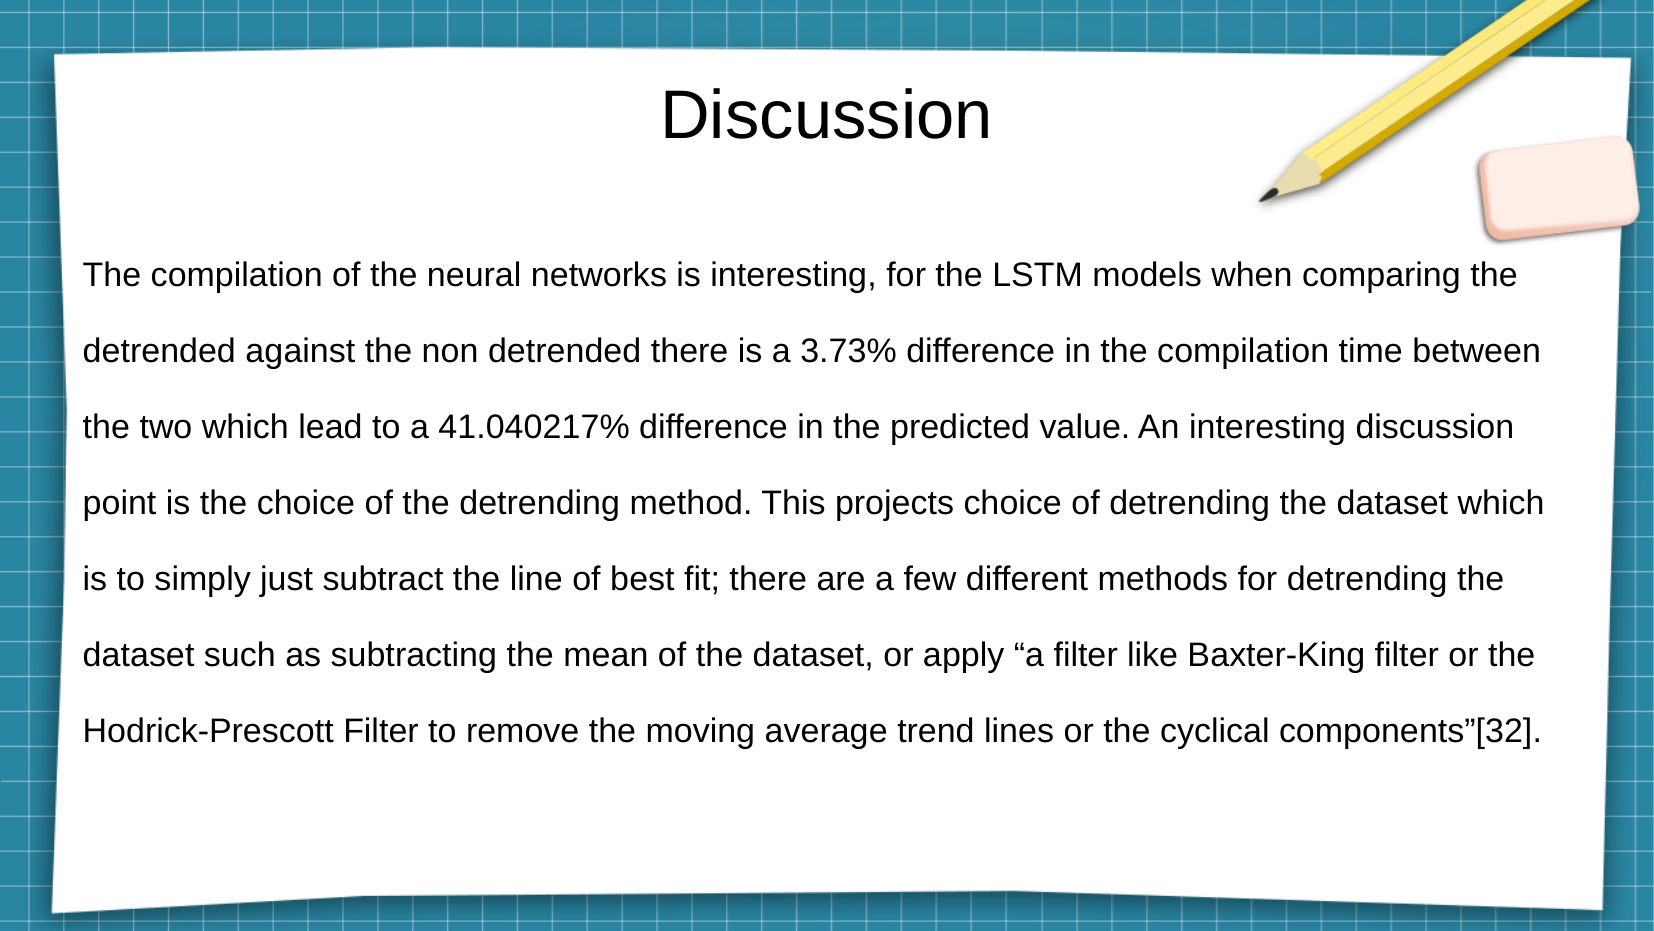

# Discussion
The compilation of the neural networks is interesting, for the LSTM models when comparing the detrended against the non detrended there is a 3.73% difference in the compilation time between the two which lead to a 41.040217% difference in the predicted value. An interesting discussion point is the choice of the detrending method. This projects choice of detrending the dataset which is to simply just subtract the line of best fit; there are a few different methods for detrending the dataset such as subtracting the mean of the dataset, or apply “a filter like Baxter-King filter or the Hodrick-Prescott Filter to remove the moving average trend lines or the cyclical components”[32].